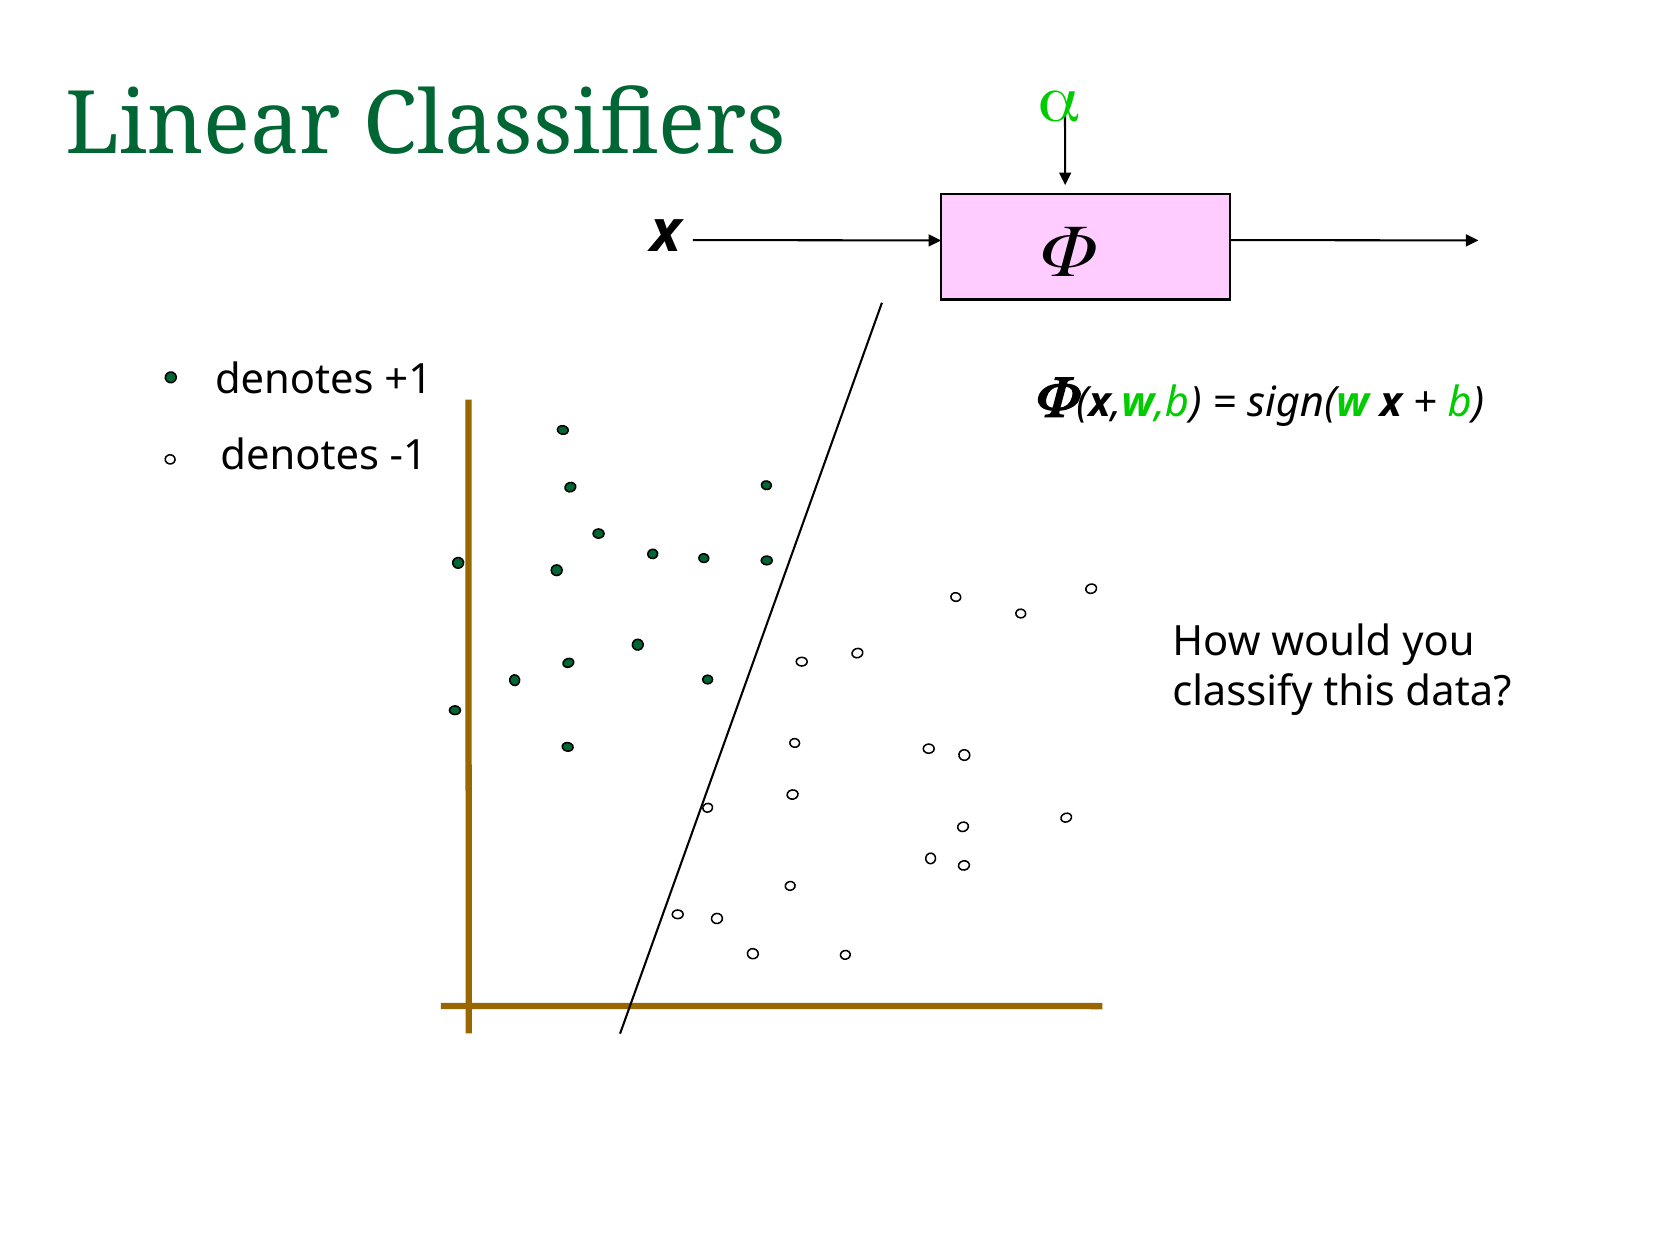


 Linear Classifiers
x
 F
denotes +1
denotes -1
F(x,w,b) = sign(w x + b)
How would you classify this data?